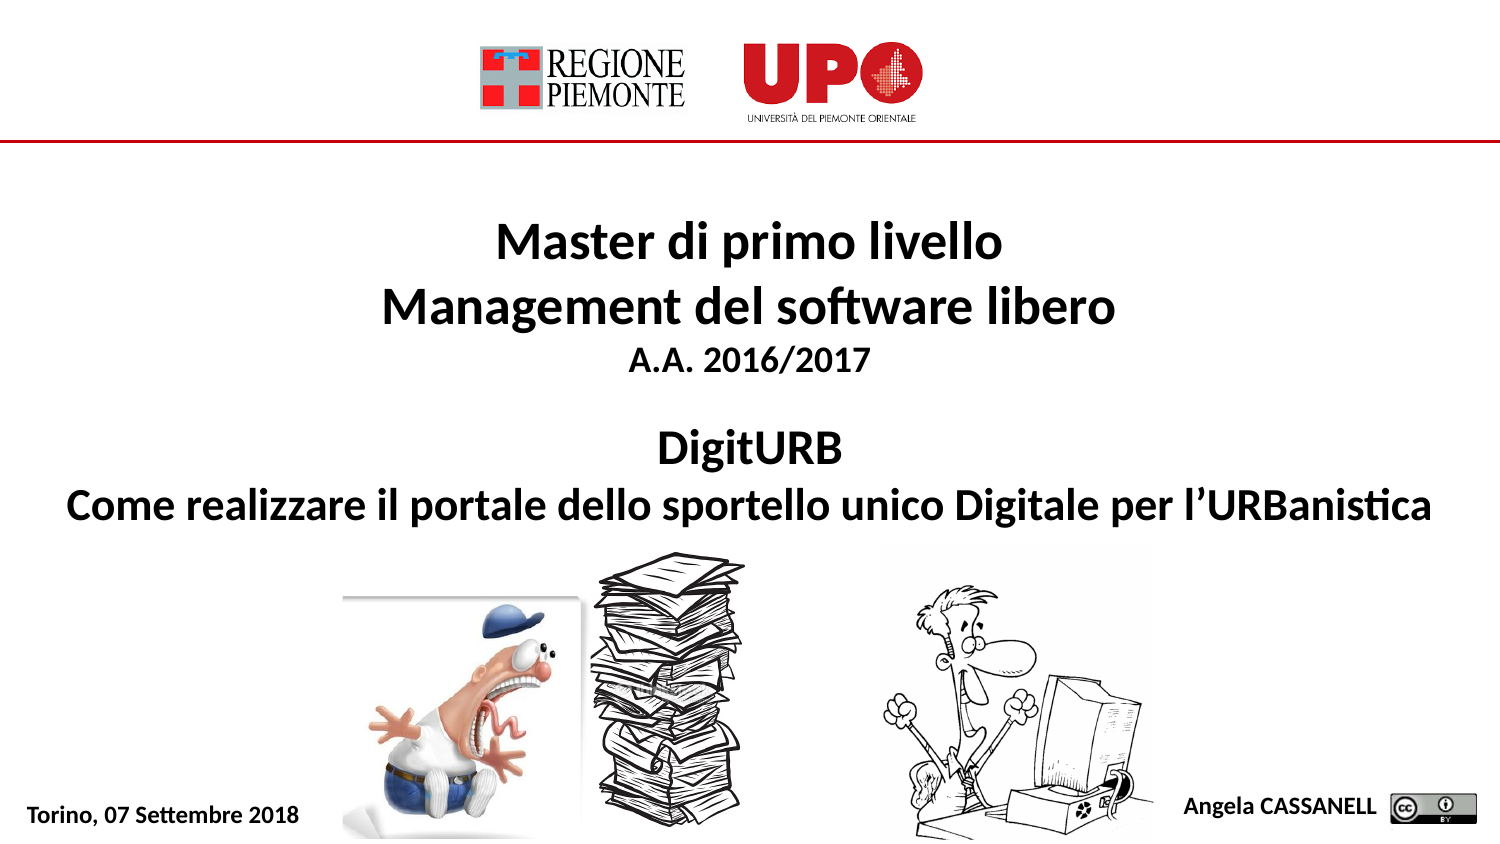

Master di primo livello
Management del software libero
A.A. 2016/2017
DigitURB
Come realizzare il portale dello sportello unico Digitale per l’URBanistica
Angela CASSANELLI
Torino, 07 Settembre 2018